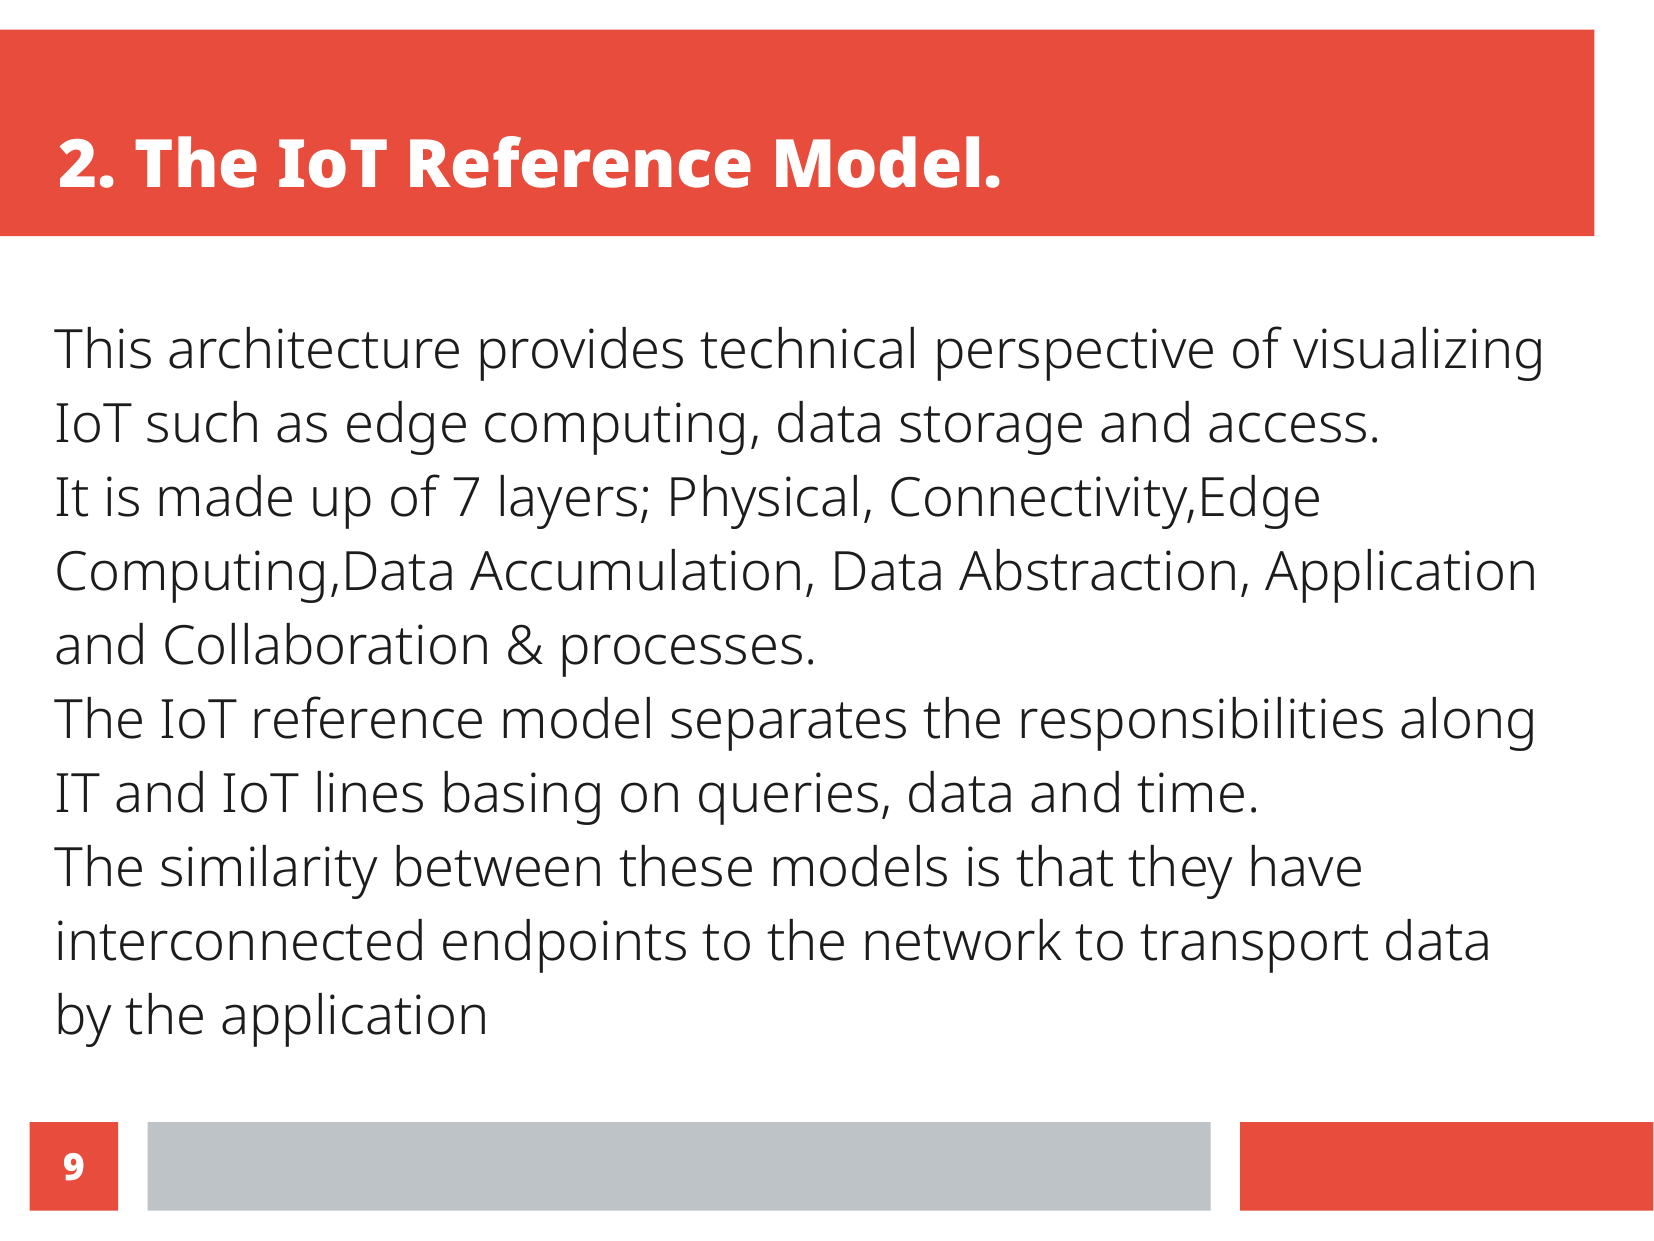

# 2. The IoT Reference Model.
This architecture provides technical perspective of visualizing IoT such as edge computing, data storage and access.
It is made up of 7 layers; Physical, Connectivity,Edge Computing,Data Accumulation, Data Abstraction, Application and Collaboration & processes.
The IoT reference model separates the responsibilities along IT and IoT lines basing on queries, data and time.
The similarity between these models is that they have interconnected endpoints to the network to transport data by the application
9